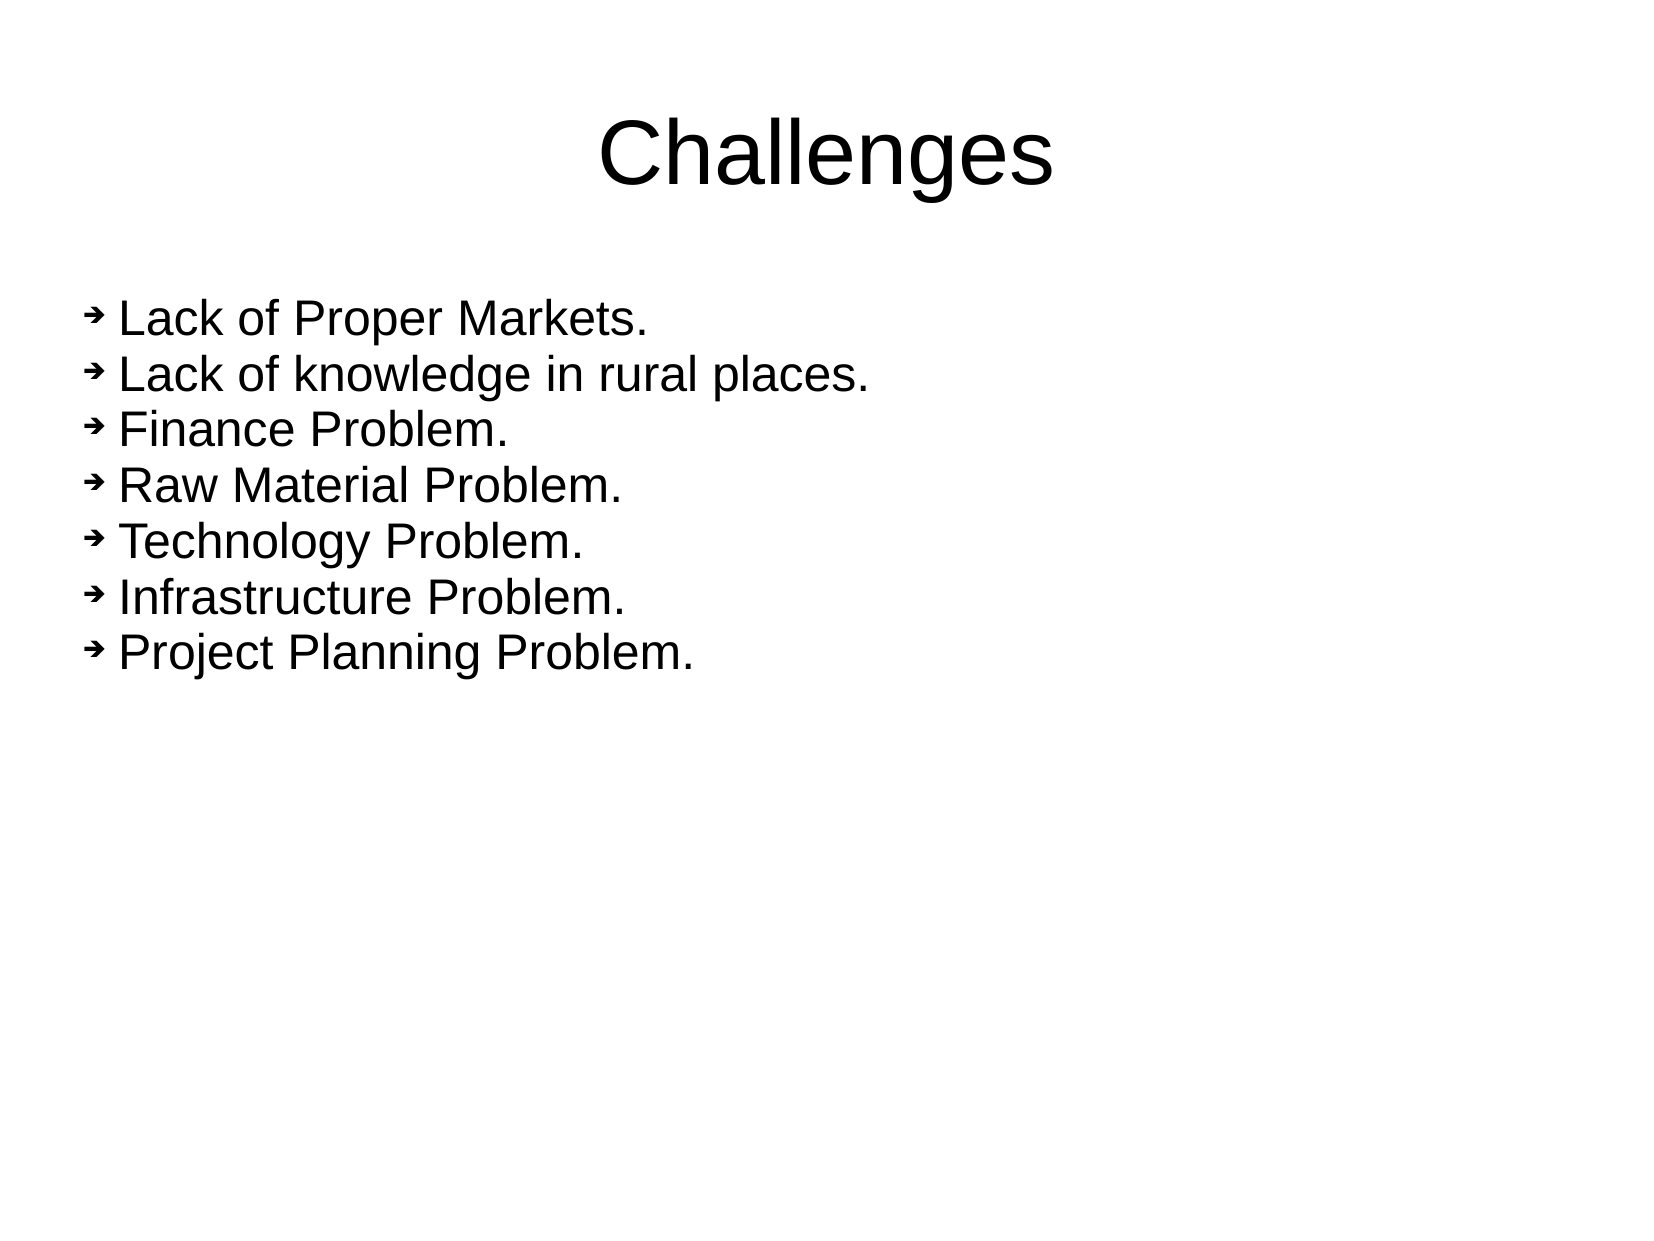

# Challenges
Lack of Proper Markets.
Lack of knowledge in rural places.
Finance Problem.
Raw Material Problem.
Technology Problem.
Infrastructure Problem.
Project Planning Problem.